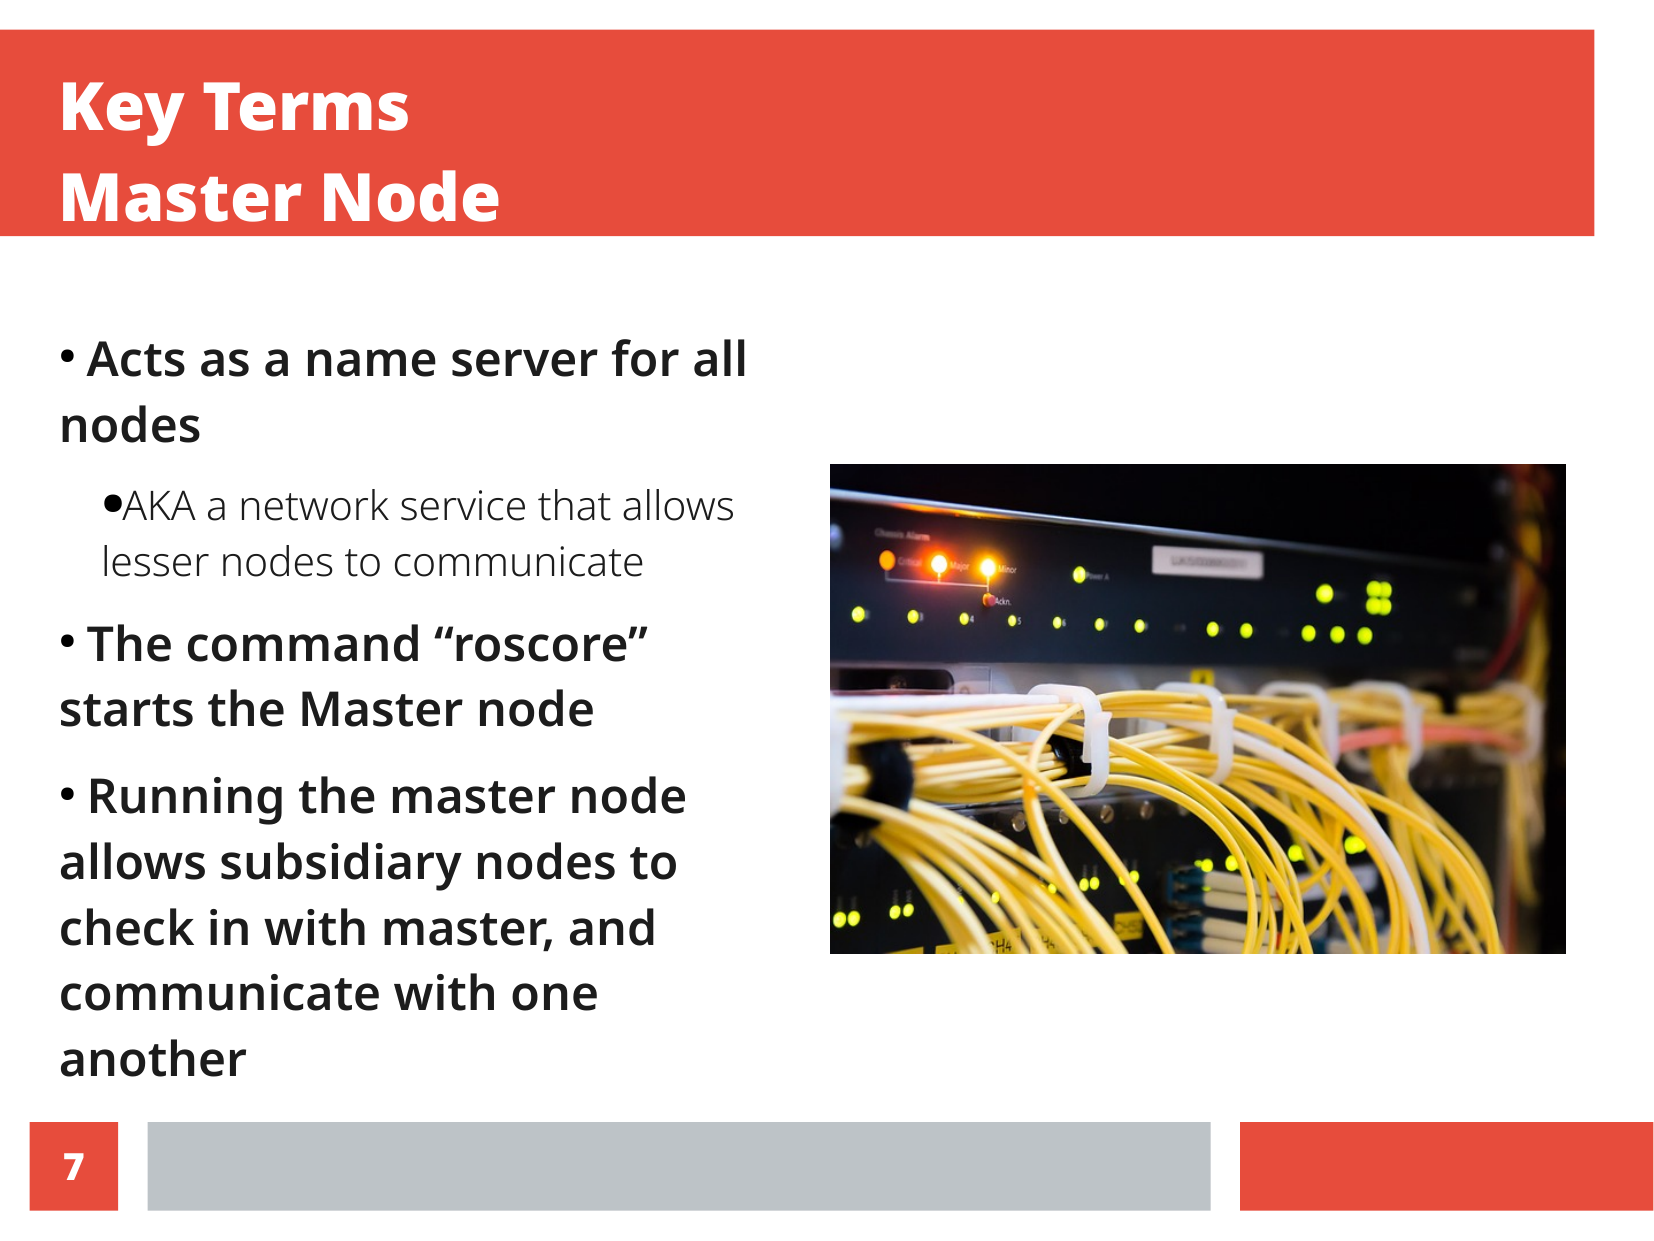

# Key Terms Master Node
 Acts as a name server for all nodes
AKA a network service that allows lesser nodes to communicate
 The command “roscore” starts the Master node
 Running the master node allows subsidiary nodes to check in with master, and communicate with one another
7